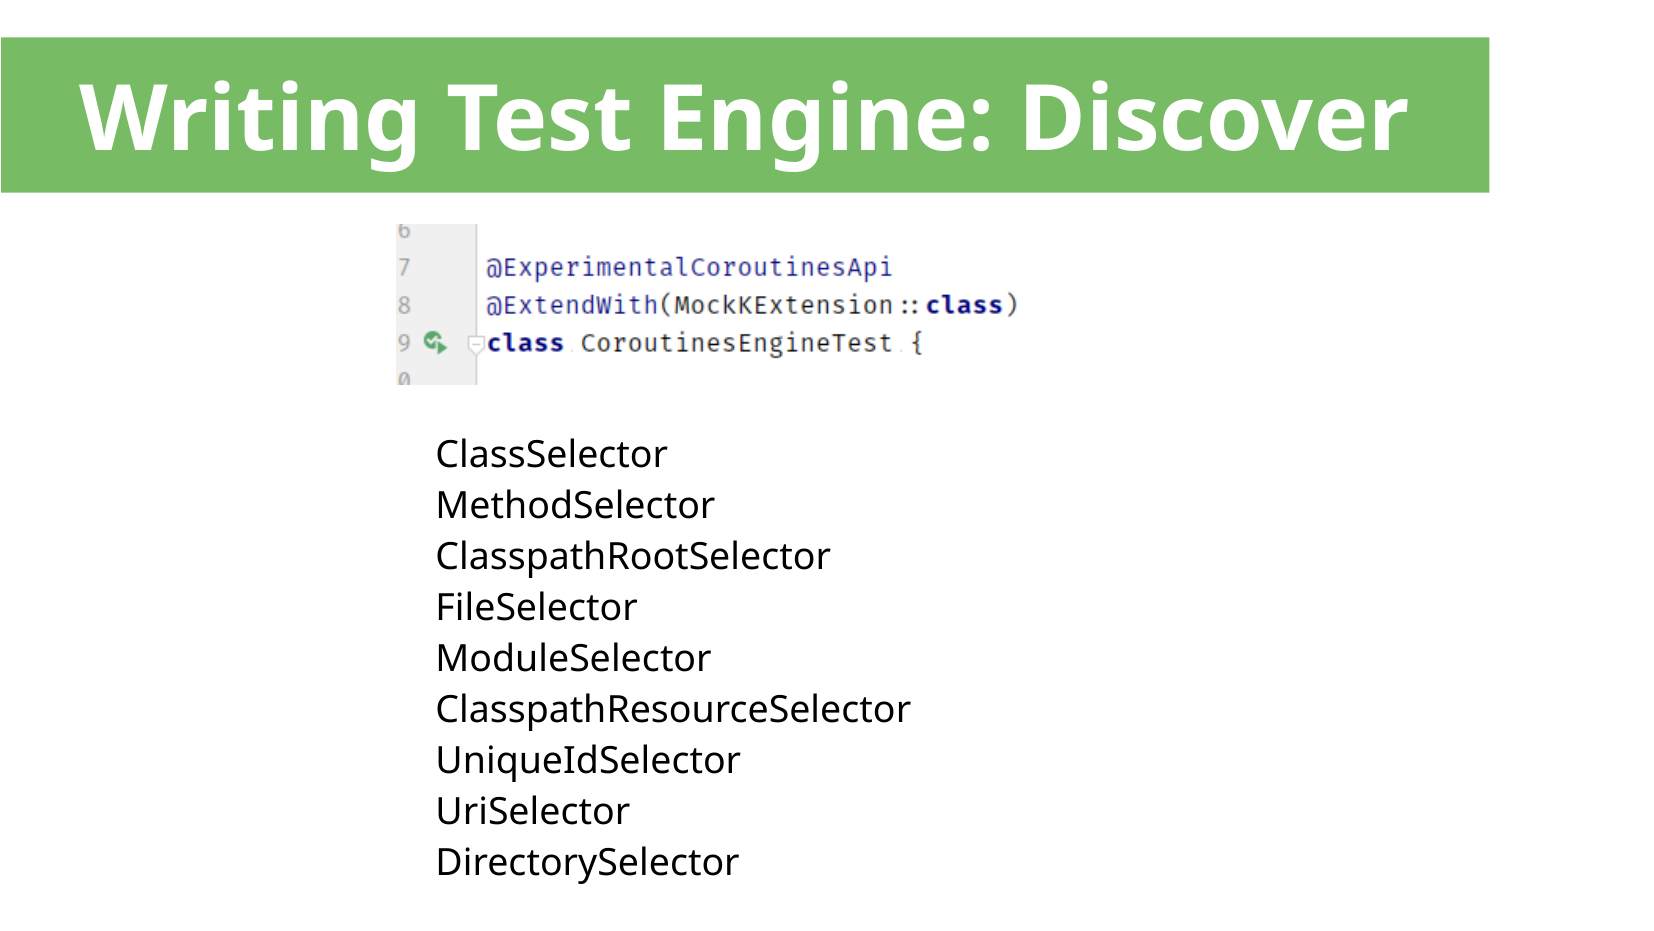

# Writing Test Engine: Discover
ClassSelector
MethodSelector
ClasspathRootSelector
FileSelector
ModuleSelector
ClasspathResourceSelector
UniqueIdSelector
UriSelector
DirectorySelector